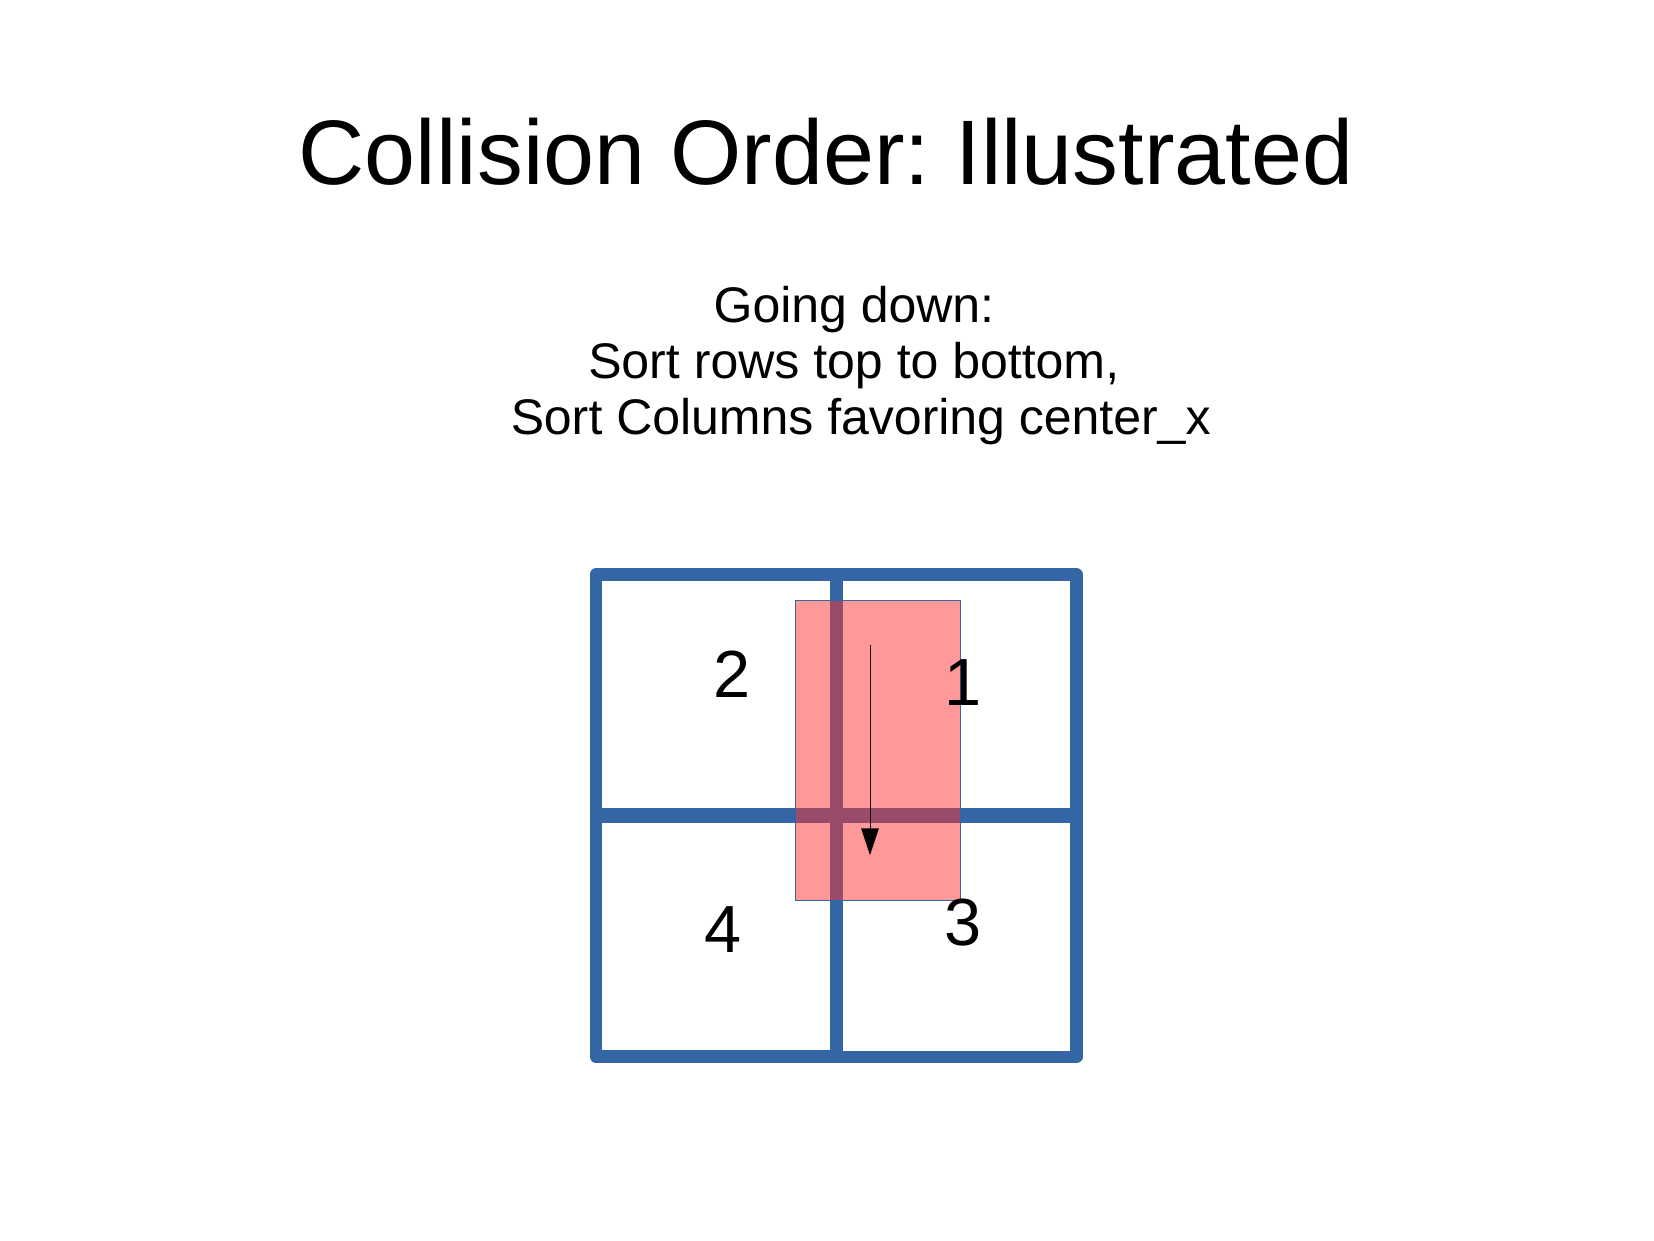

# Collision Order: Illustrated
Going down:
Sort rows top to bottom,
Sort Columns favoring center_x
2
1
3
4